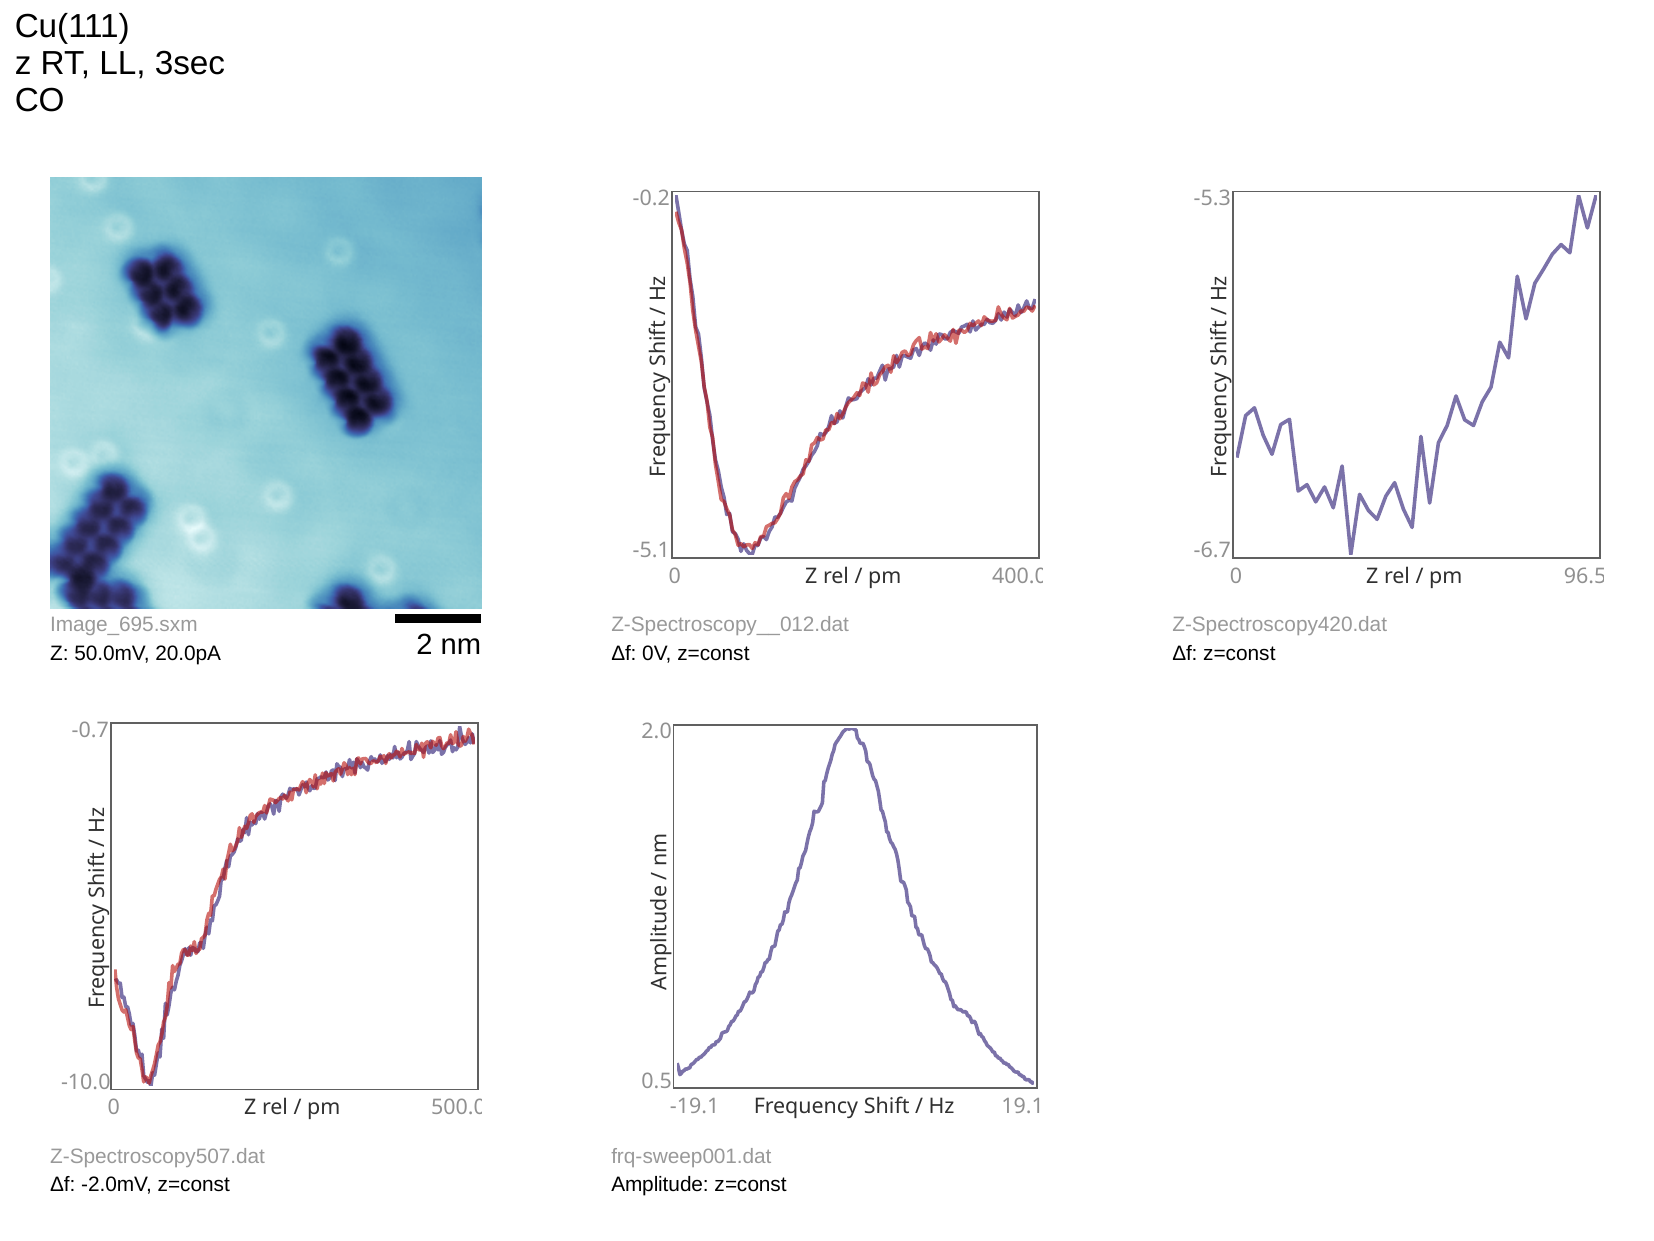

Cu(111)
z RT, LL, 3sec
CO
Image_695.sxm
Z: 50.0mV, 20.0pA
2 nm
Z-Spectroscopy__012.dat
Δf: 0V, z=const
Z-Spectroscopy420.dat
Δf: z=const
Z-Spectroscopy507.dat
Δf: -2.0mV, z=const
frq-sweep001.dat
Amplitude: z=const